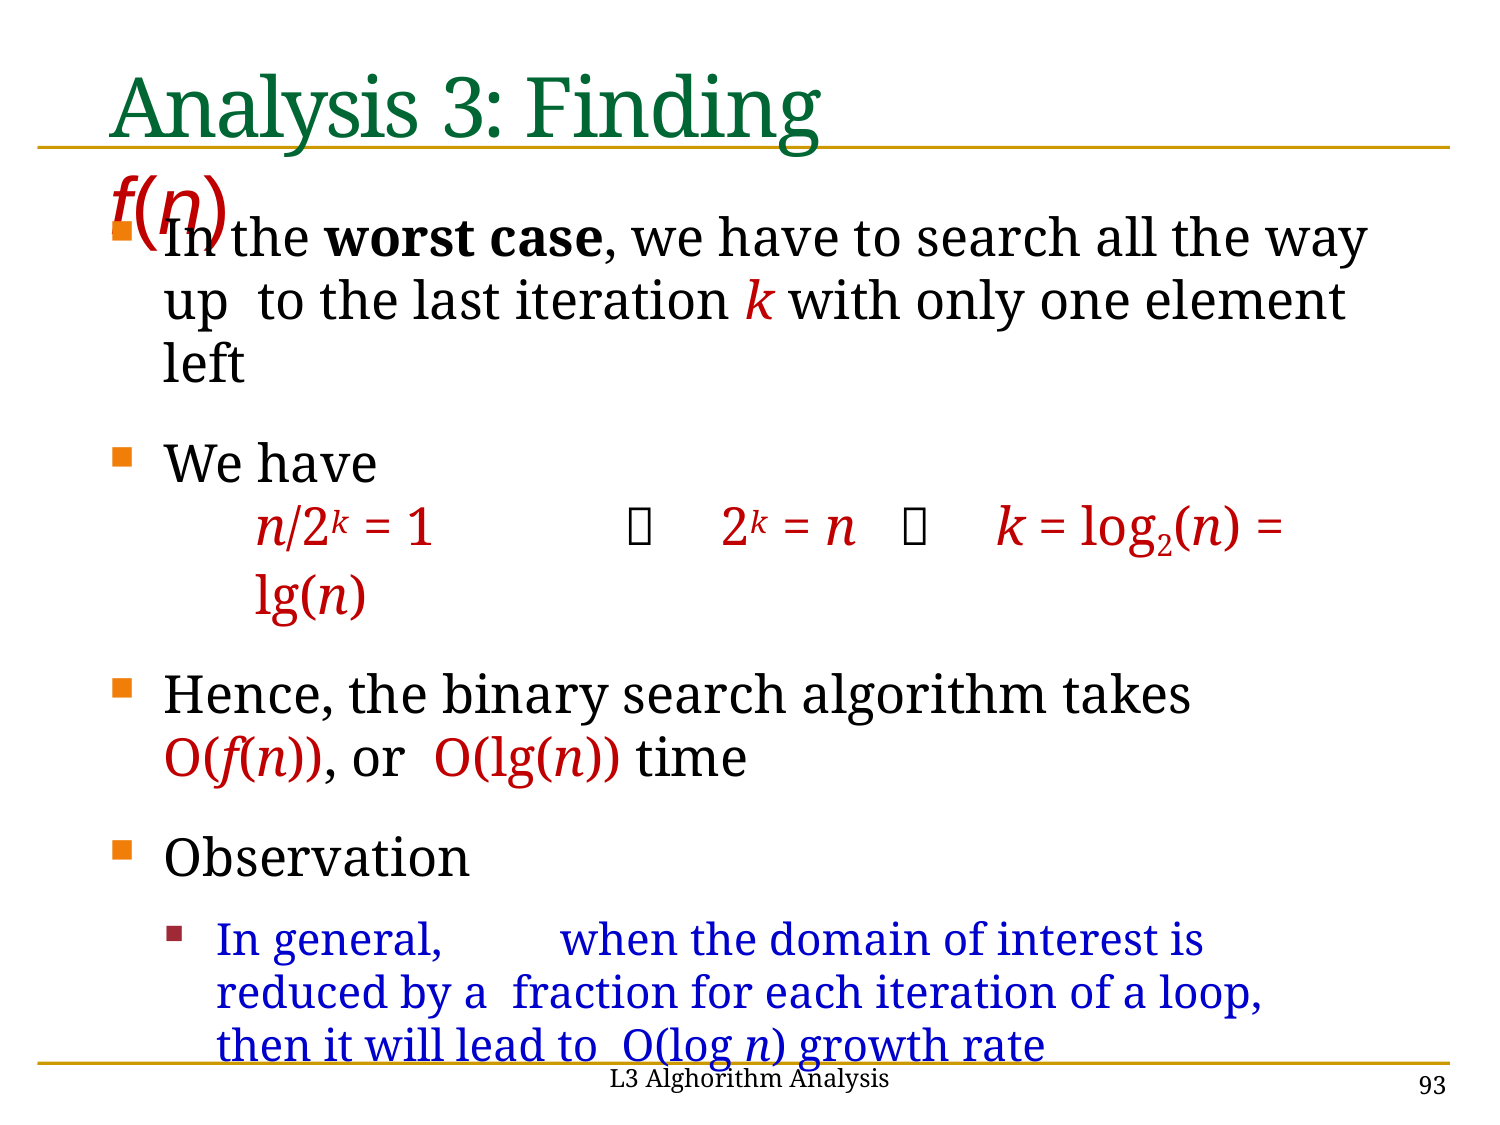

# Analysis 3: Finding f(n)
In the worst case, we have to search all the way up to the last iteration k with only one element left
We have
n/2k = 1		2k = n		k = log2(n) = lg(n)
Hence, the binary search algorithm takes O(f(n)), or O(lg(n)) time
Observation
In general,	when the domain of interest is reduced by a fraction for each iteration of a loop, then it will lead to O(log n) growth rate
L3 Alghorithm Analysis